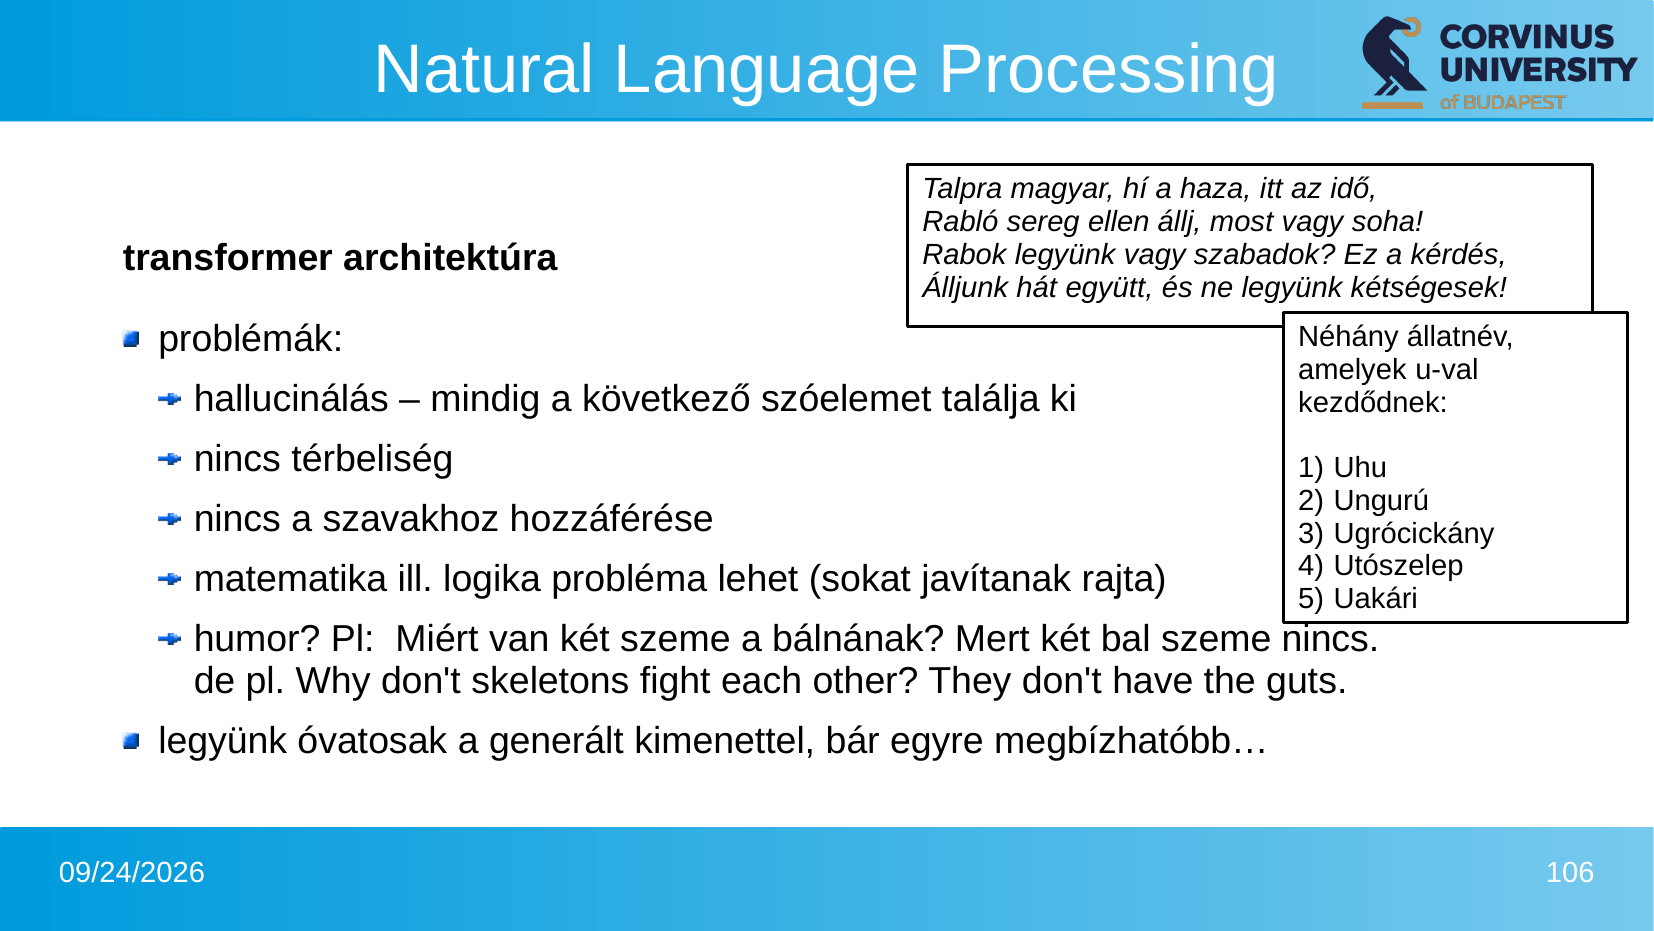

# Natural Language Processing
Talpra magyar, hí a haza, itt az idő,
Rabló sereg ellen állj, most vagy soha!
Rabok legyünk vagy szabadok? Ez a kérdés,
Álljunk hát együtt, és ne legyünk kétségesek!
transformer architektúra
problémák:
hallucinálás – mindig a következő szóelemet találja ki
nincs térbeliség
nincs a szavakhoz hozzáférése
matematika ill. logika probléma lehet (sokat javítanak rajta)
humor? Pl: Miért van két szeme a bálnának? Mert két bal szeme nincs.
de pl. Why don't skeletons fight each other? They don't have the guts.
legyünk óvatosak a generált kimenettel, bár egyre megbízhatóbb…
Néhány állatnév, amelyek u-val kezdődnek:
Uhu
Ungurú
Ugrócickány
Utószelep
Uakári
106